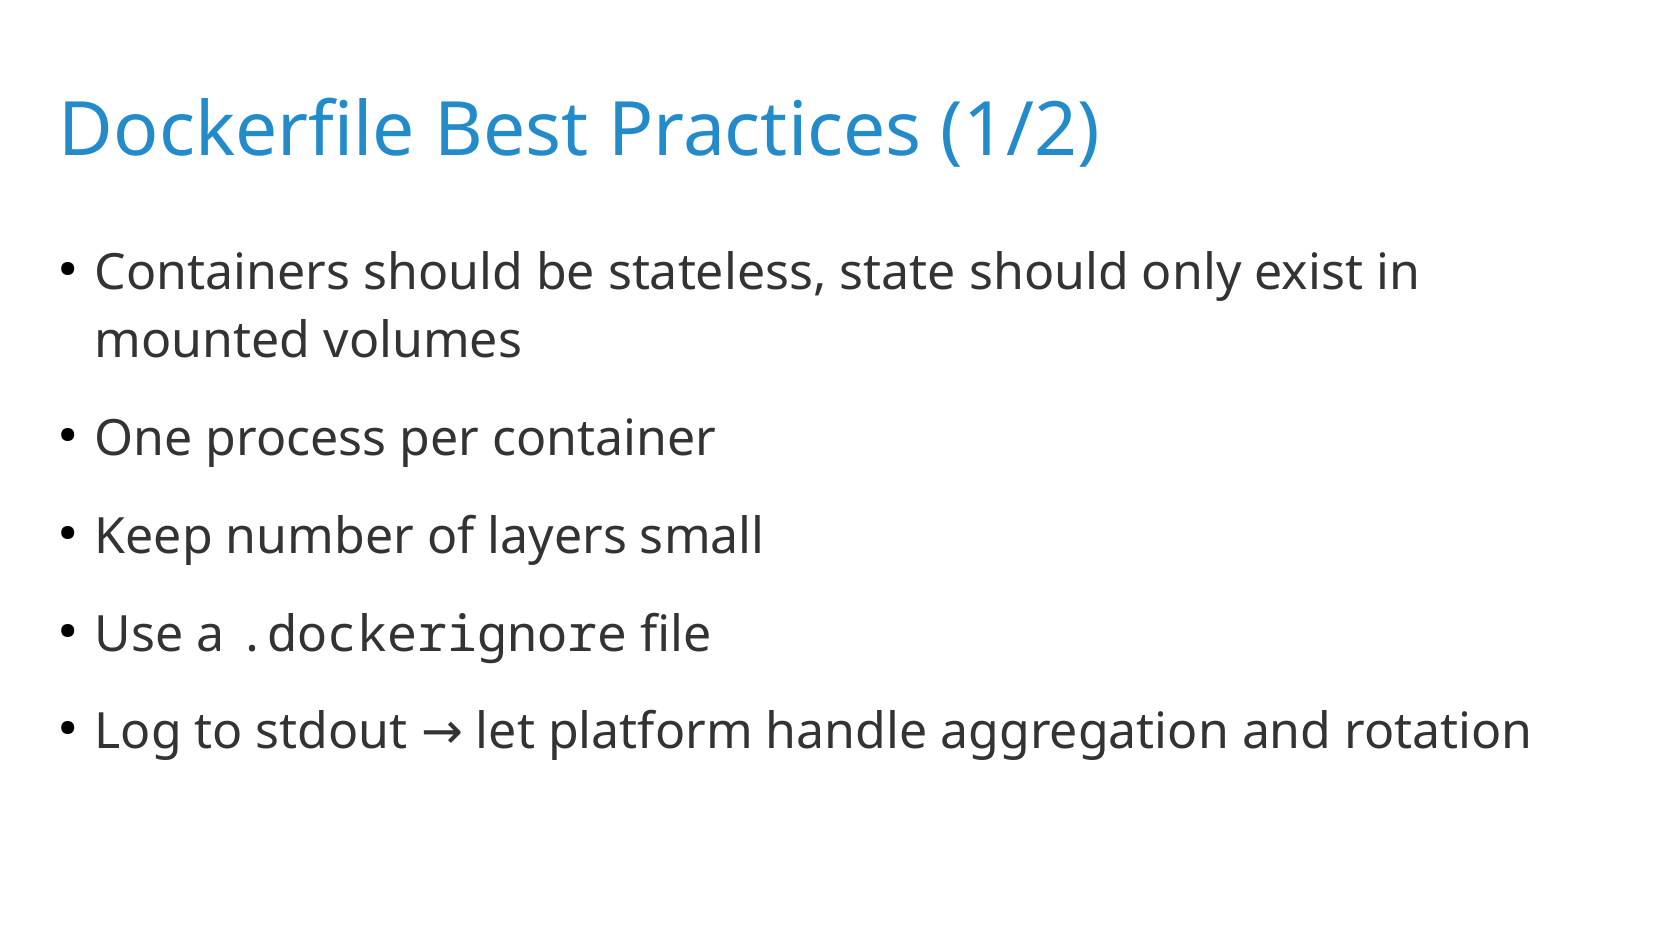

# Dockerfile Best Practices (1/2)
Containers should be stateless, state should only exist in mounted volumes
One process per container
Keep number of layers small
Use a .dockerignore file
Log to stdout → let platform handle aggregation and rotation